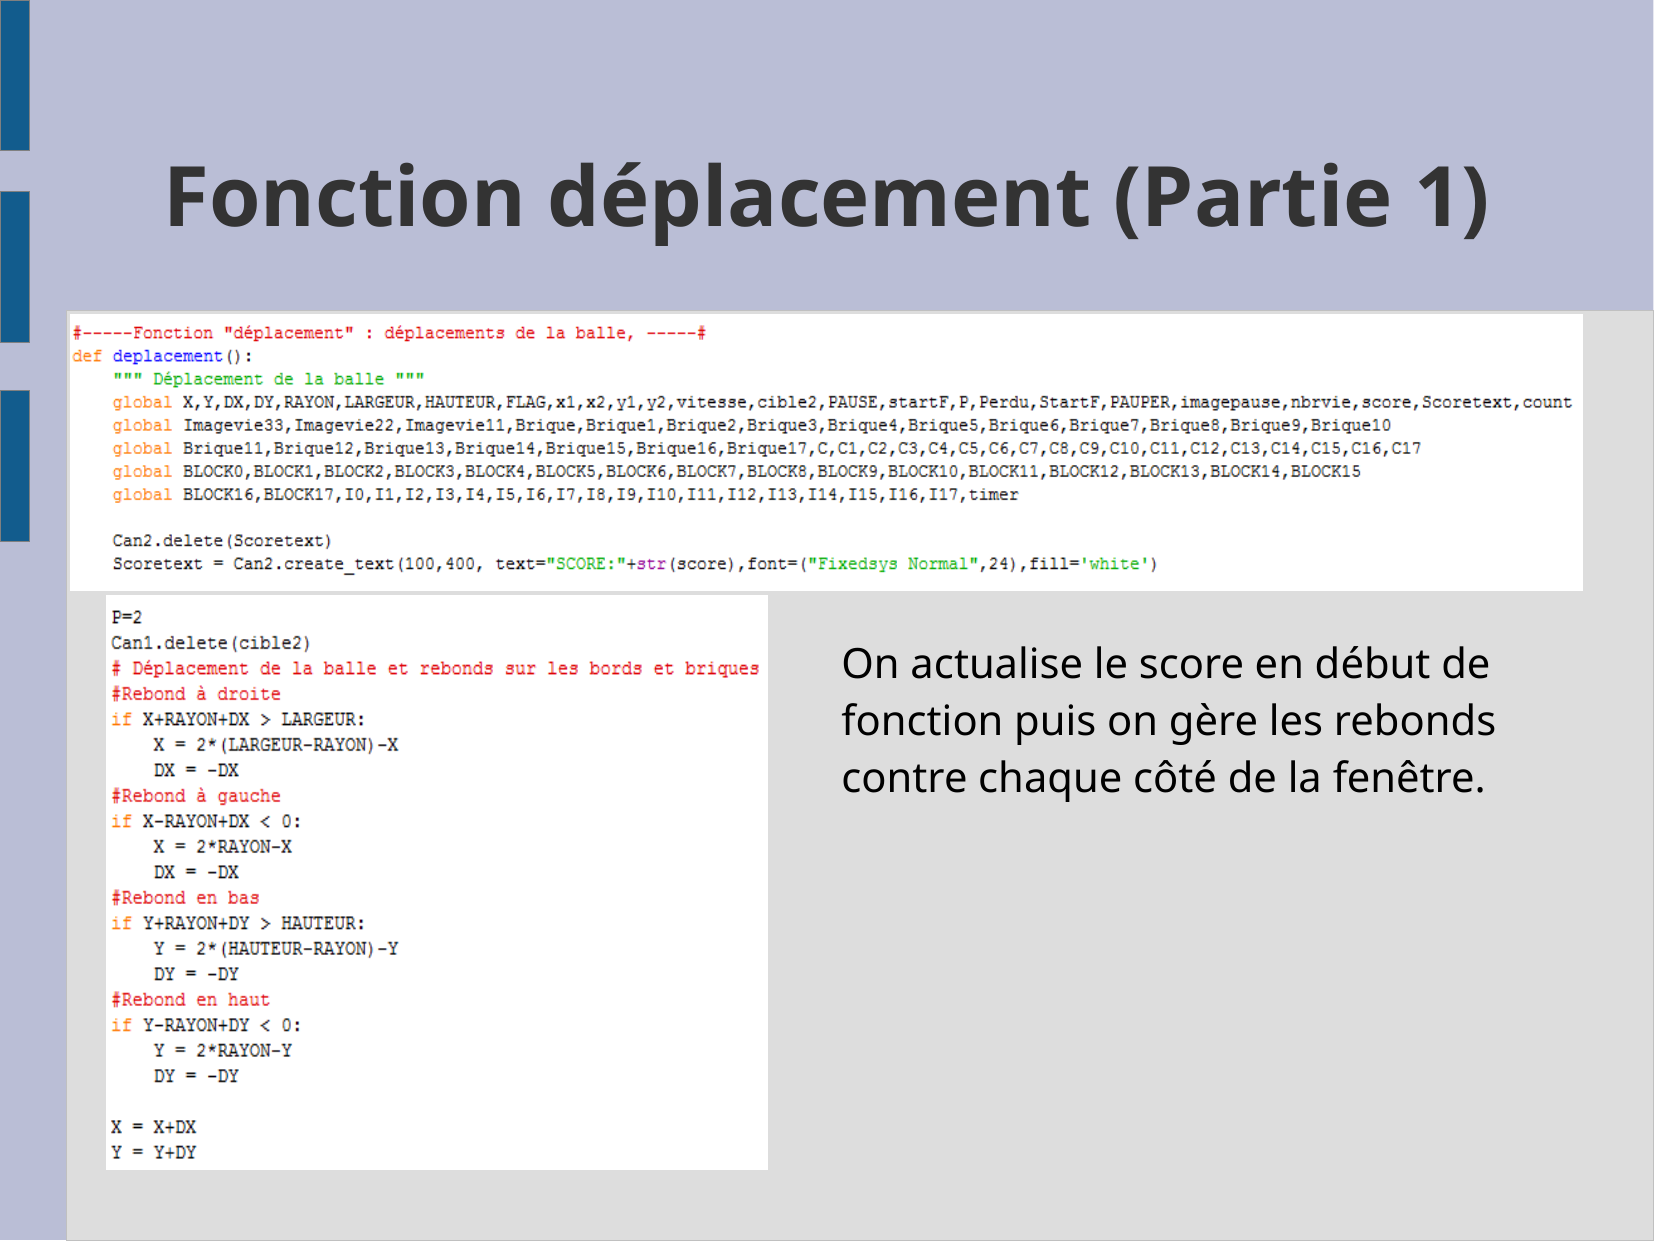

# Fonction déplacement (Partie 1)
On actualise le score en début de fonction puis on gère les rebonds contre chaque côté de la fenêtre.